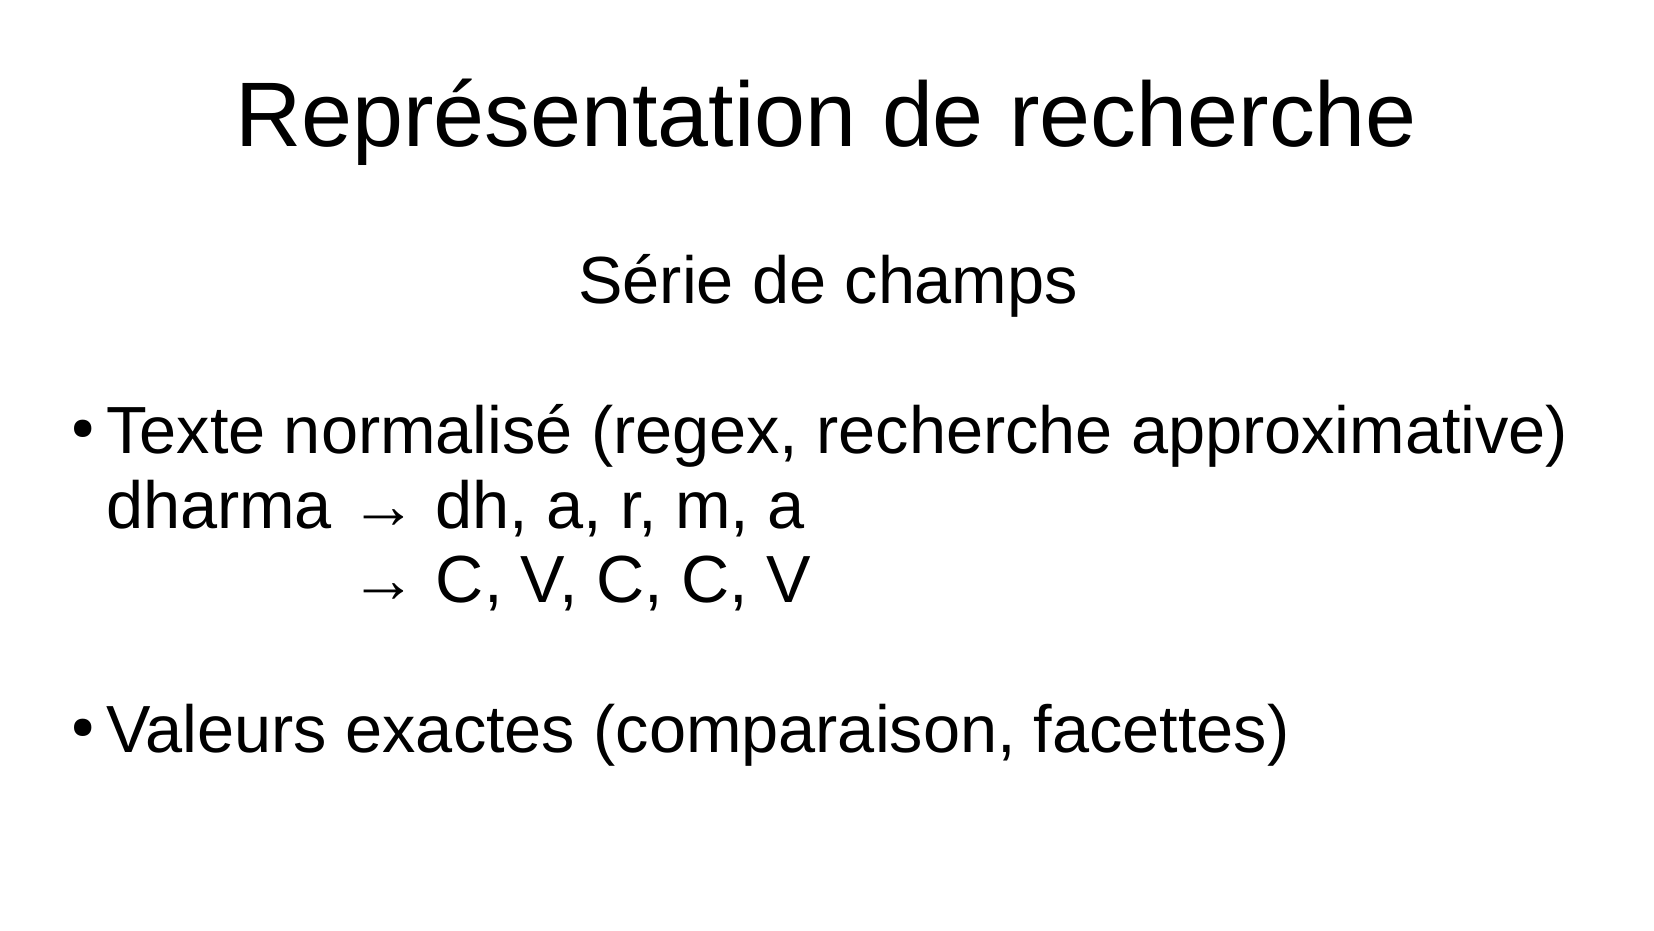

# Représentation de recherche
Série de champs
Texte normalisé (regex, recherche approximative)
dharma → dh, a, r, m, a
dharma → C, V, C, C, V
Valeurs exactes (comparaison, facettes)